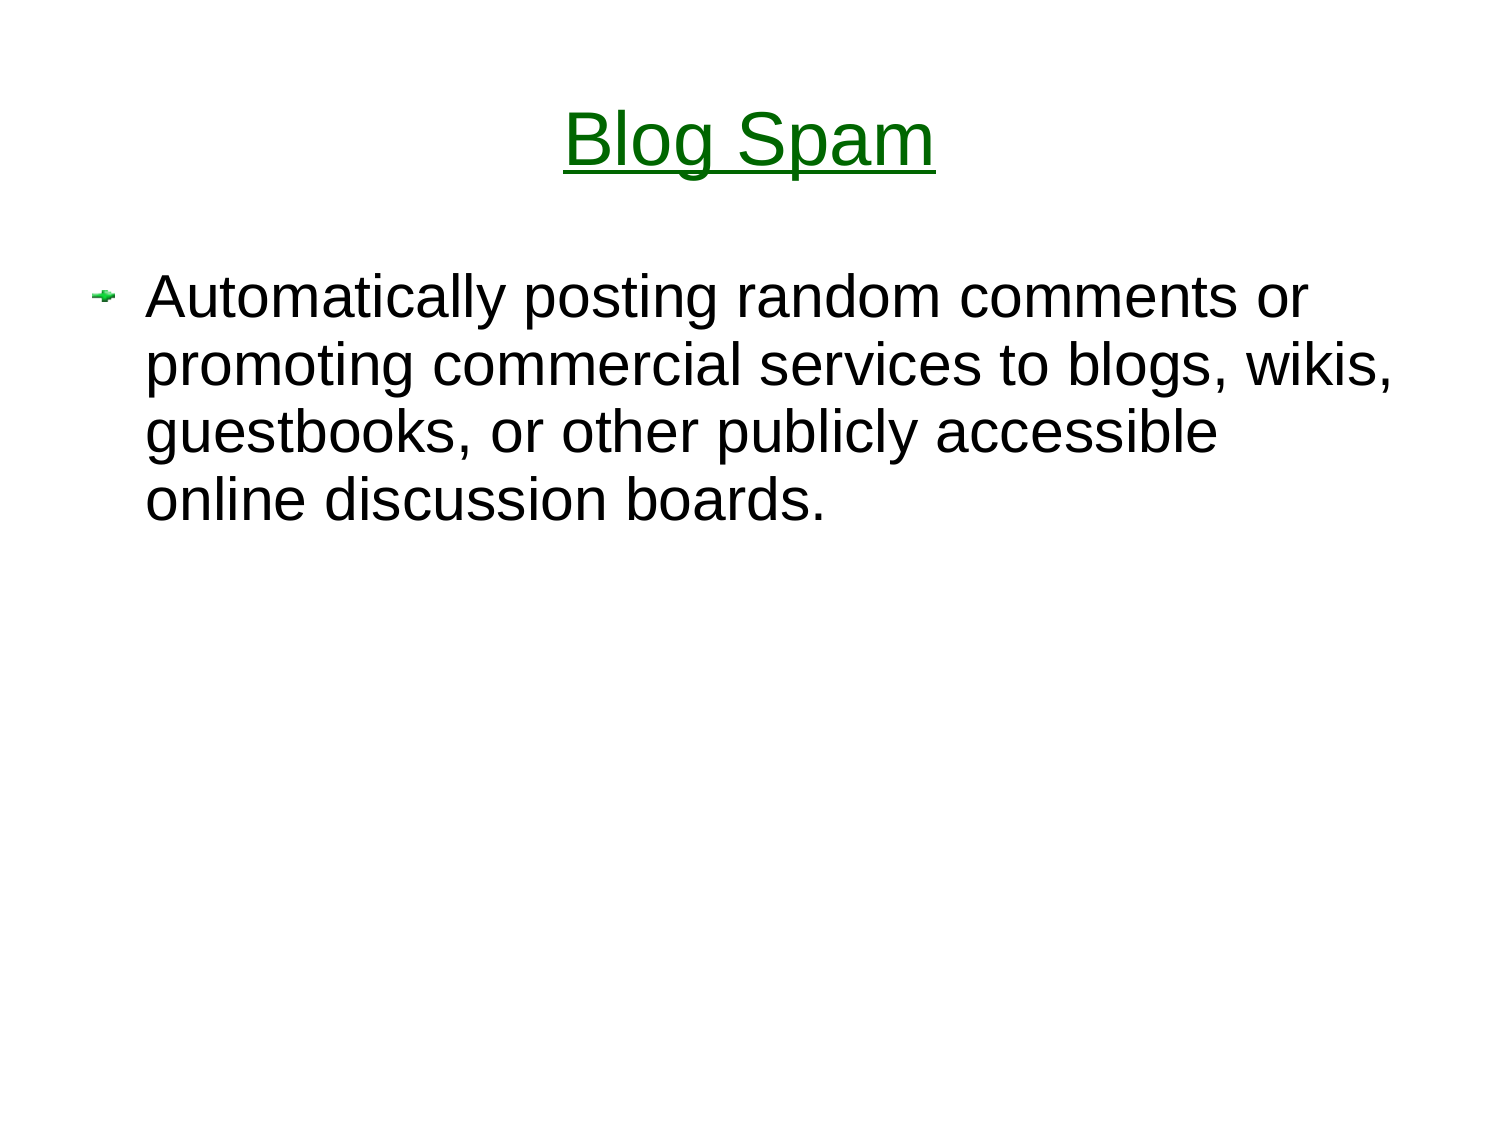

# Blog Spam
Automatically posting random comments or promoting commercial services to blogs, wikis, guestbooks, or other publicly accessible online discussion boards.